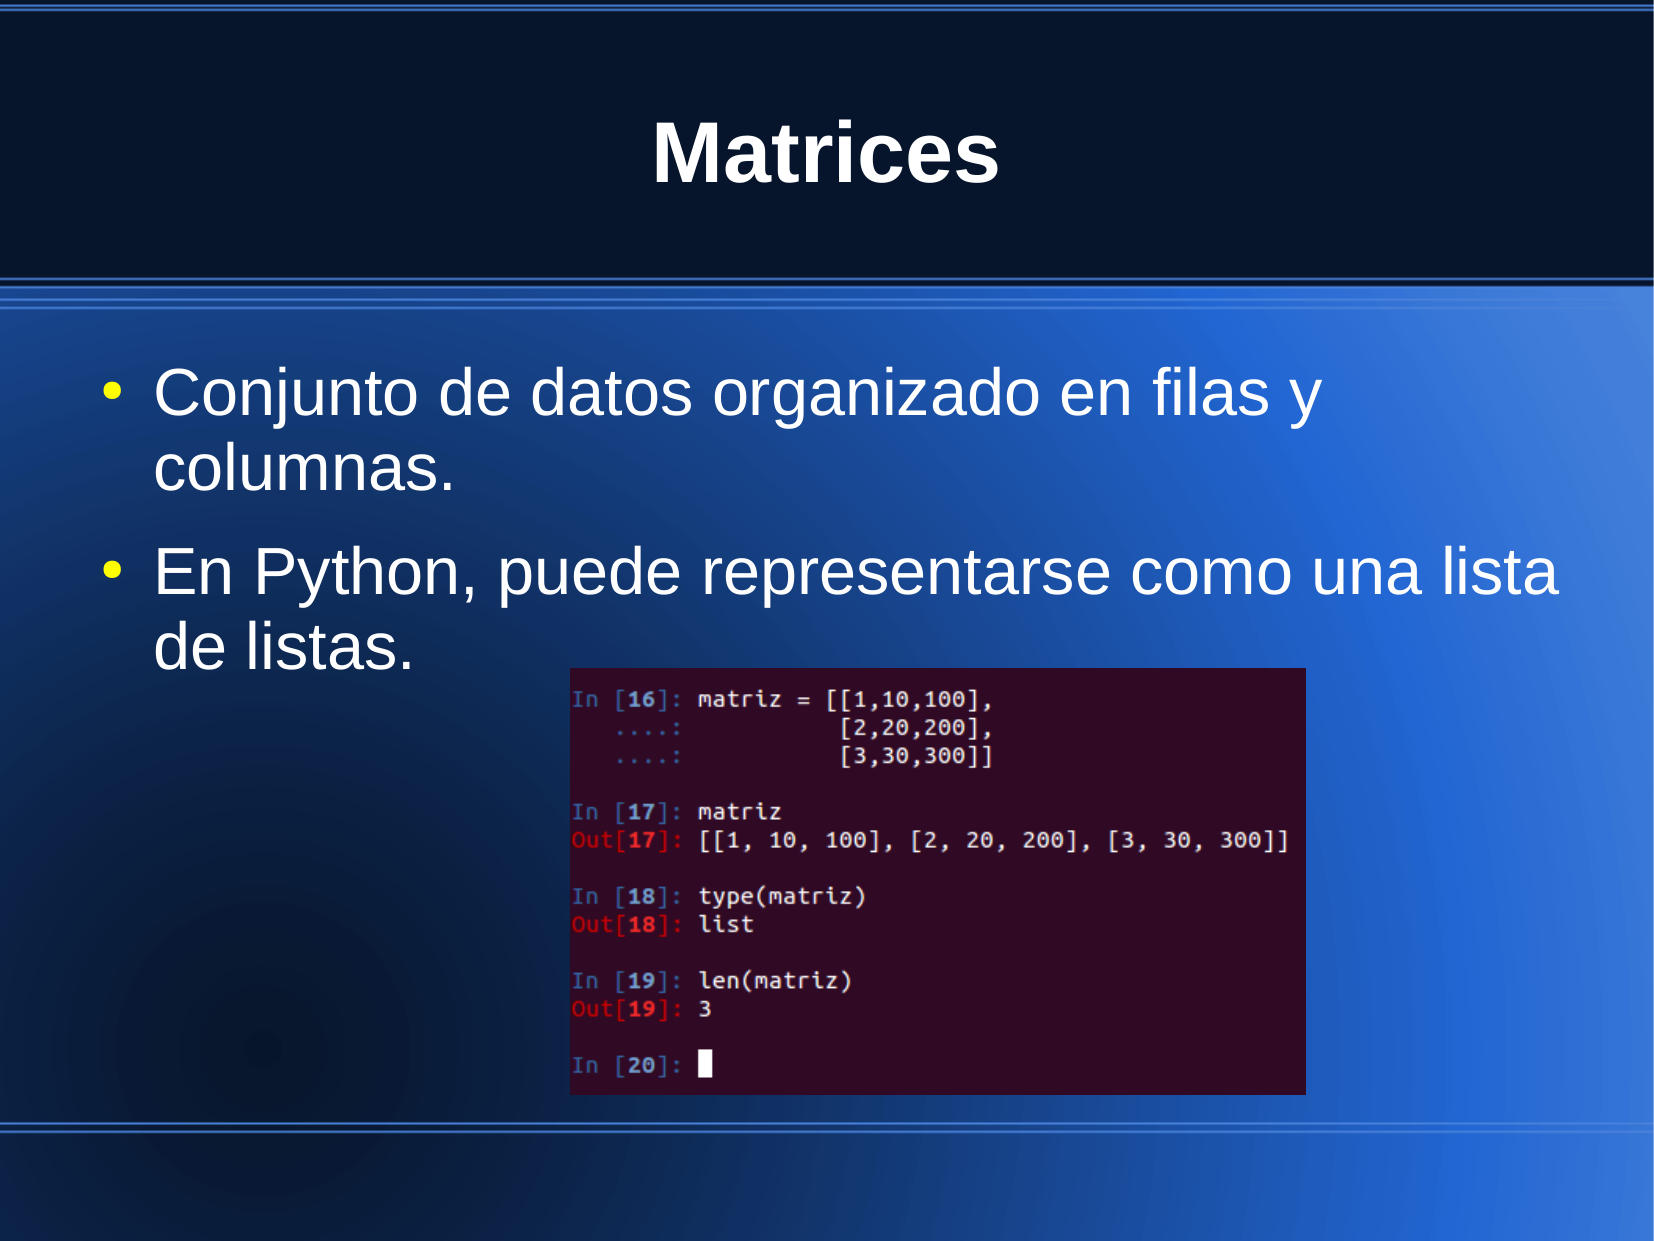

# Matrices
Conjunto de datos organizado en filas y columnas.
En Python, puede representarse como una lista de listas.